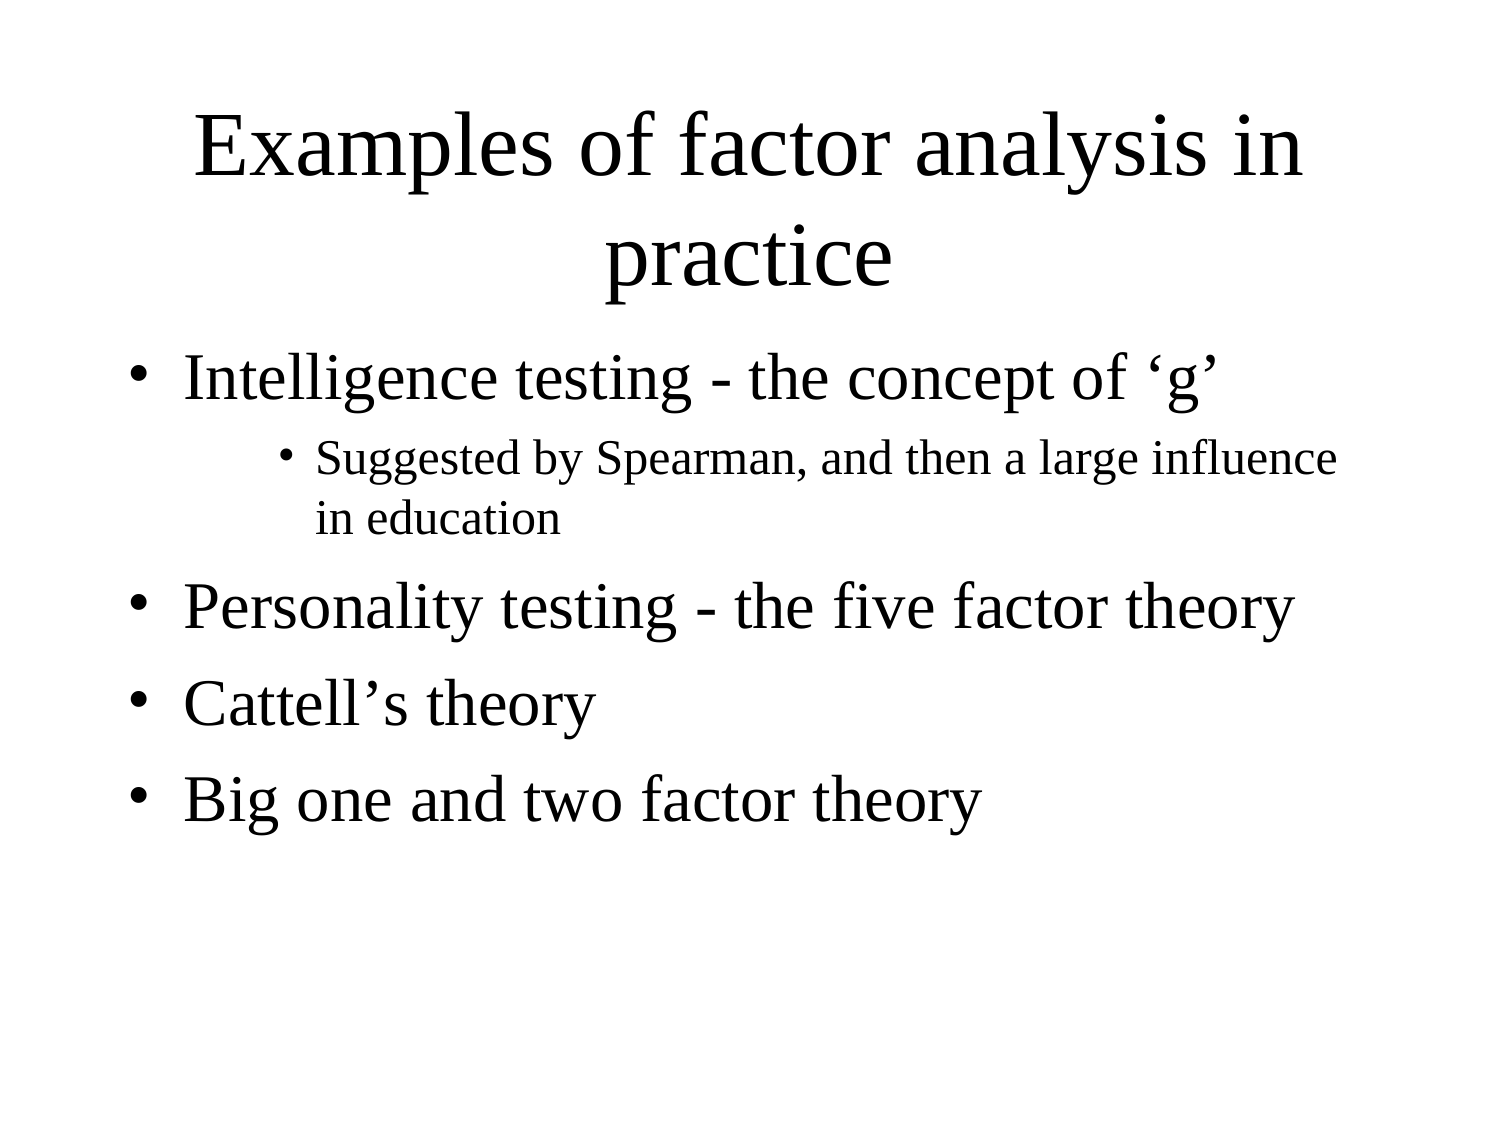

# Examples of factor analysis in practice
Intelligence testing - the concept of ‘g’
Suggested by Spearman, and then a large influence in education
Personality testing - the five factor theory
Cattell’s theory
Big one and two factor theory